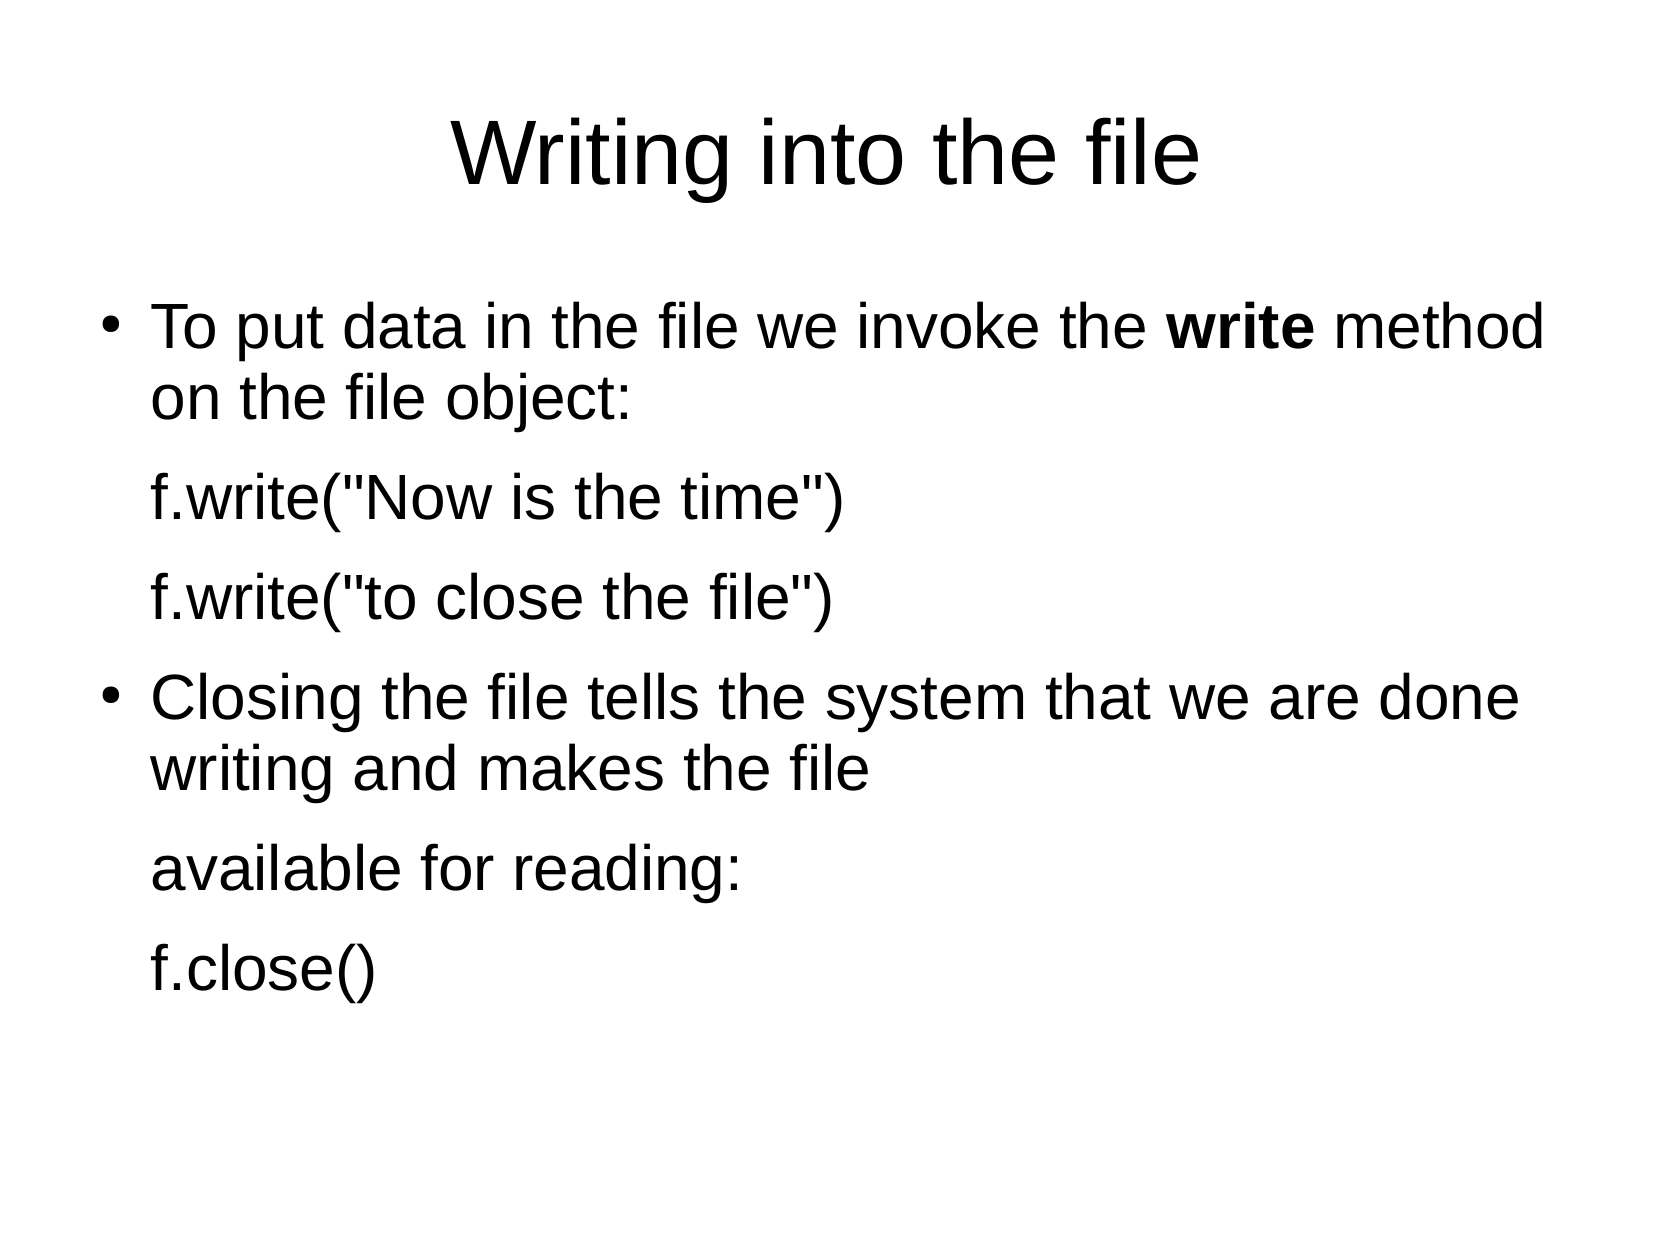

# Writing into the file
To put data in the file we invoke the write method on the file object:
f.write("Now is the time")
f.write("to close the file")
Closing the file tells the system that we are done writing and makes the file
available for reading:
f.close()